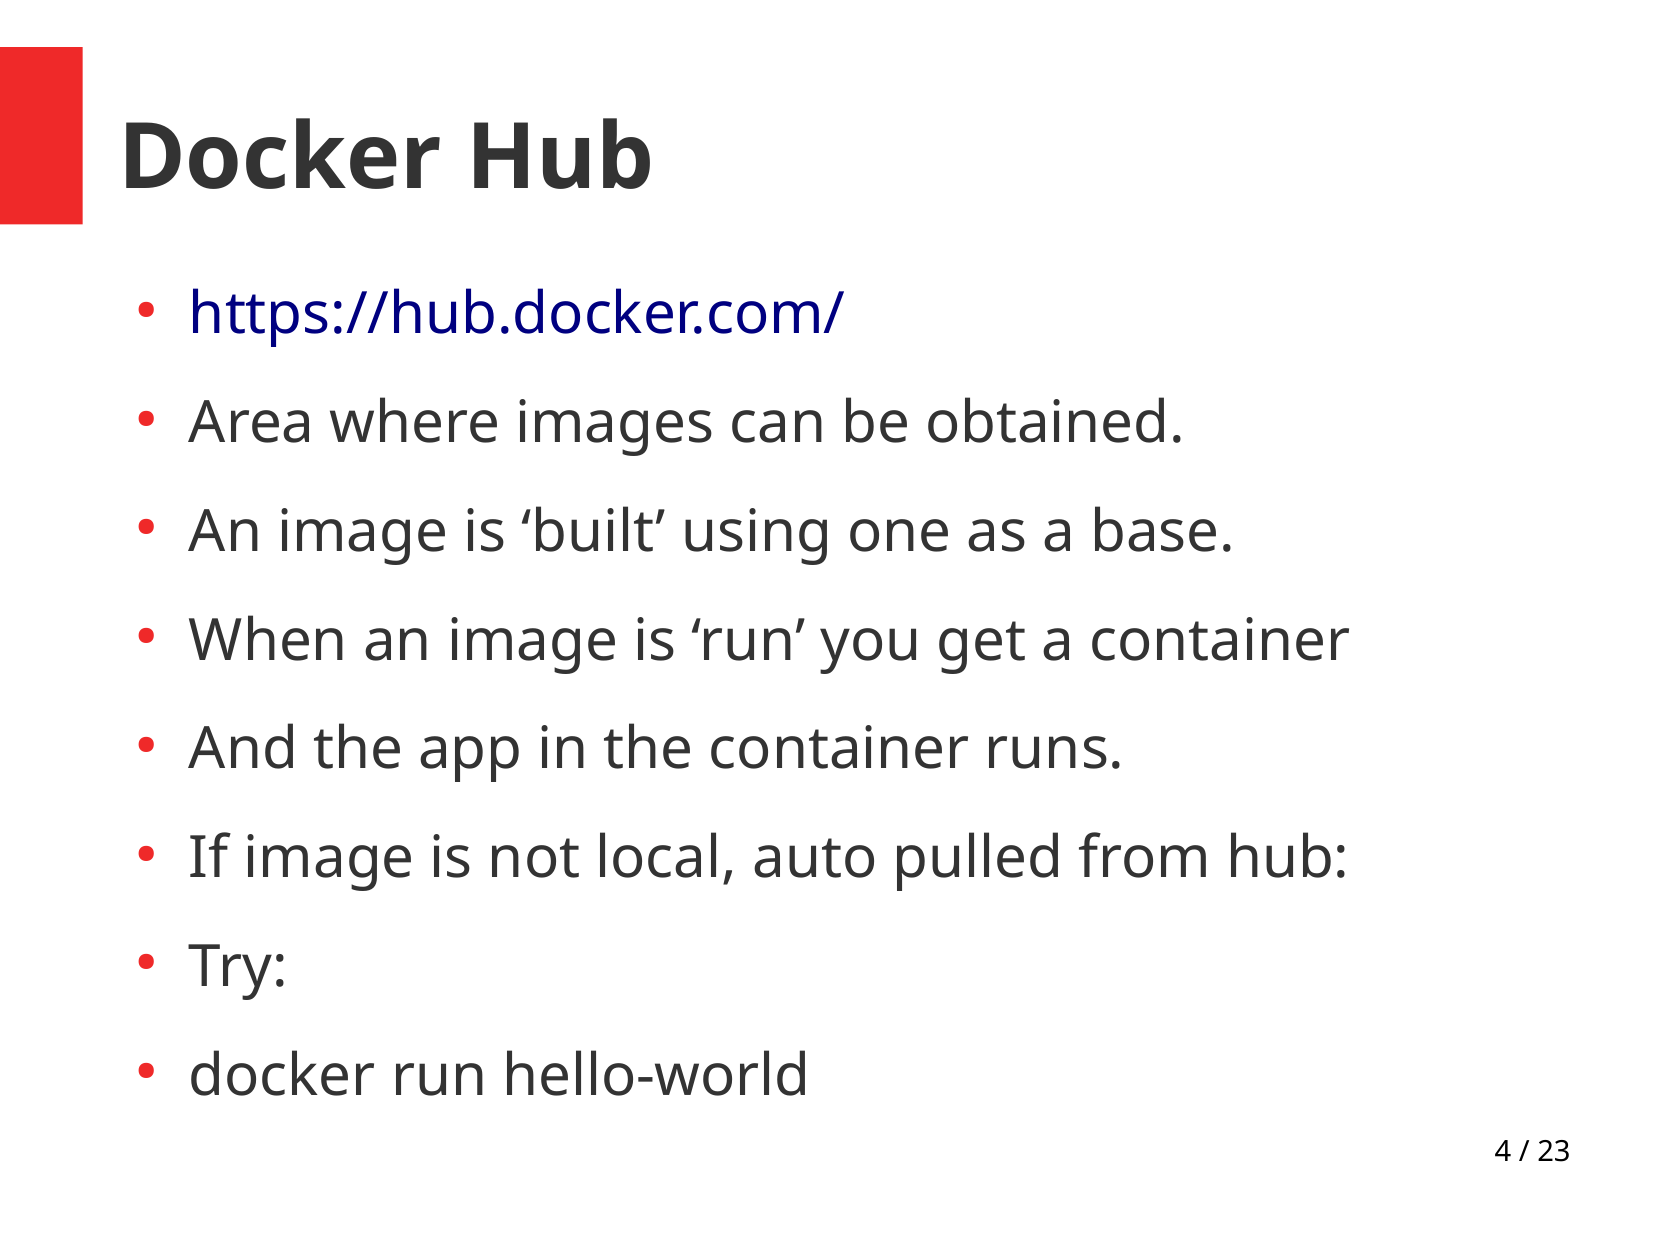

# Docker Hub
https://hub.docker.com/
Area where images can be obtained.
An image is ‘built’ using one as a base.
When an image is ‘run’ you get a container
And the app in the container runs.
If image is not local, auto pulled from hub:
Try:
docker run hello-world
4